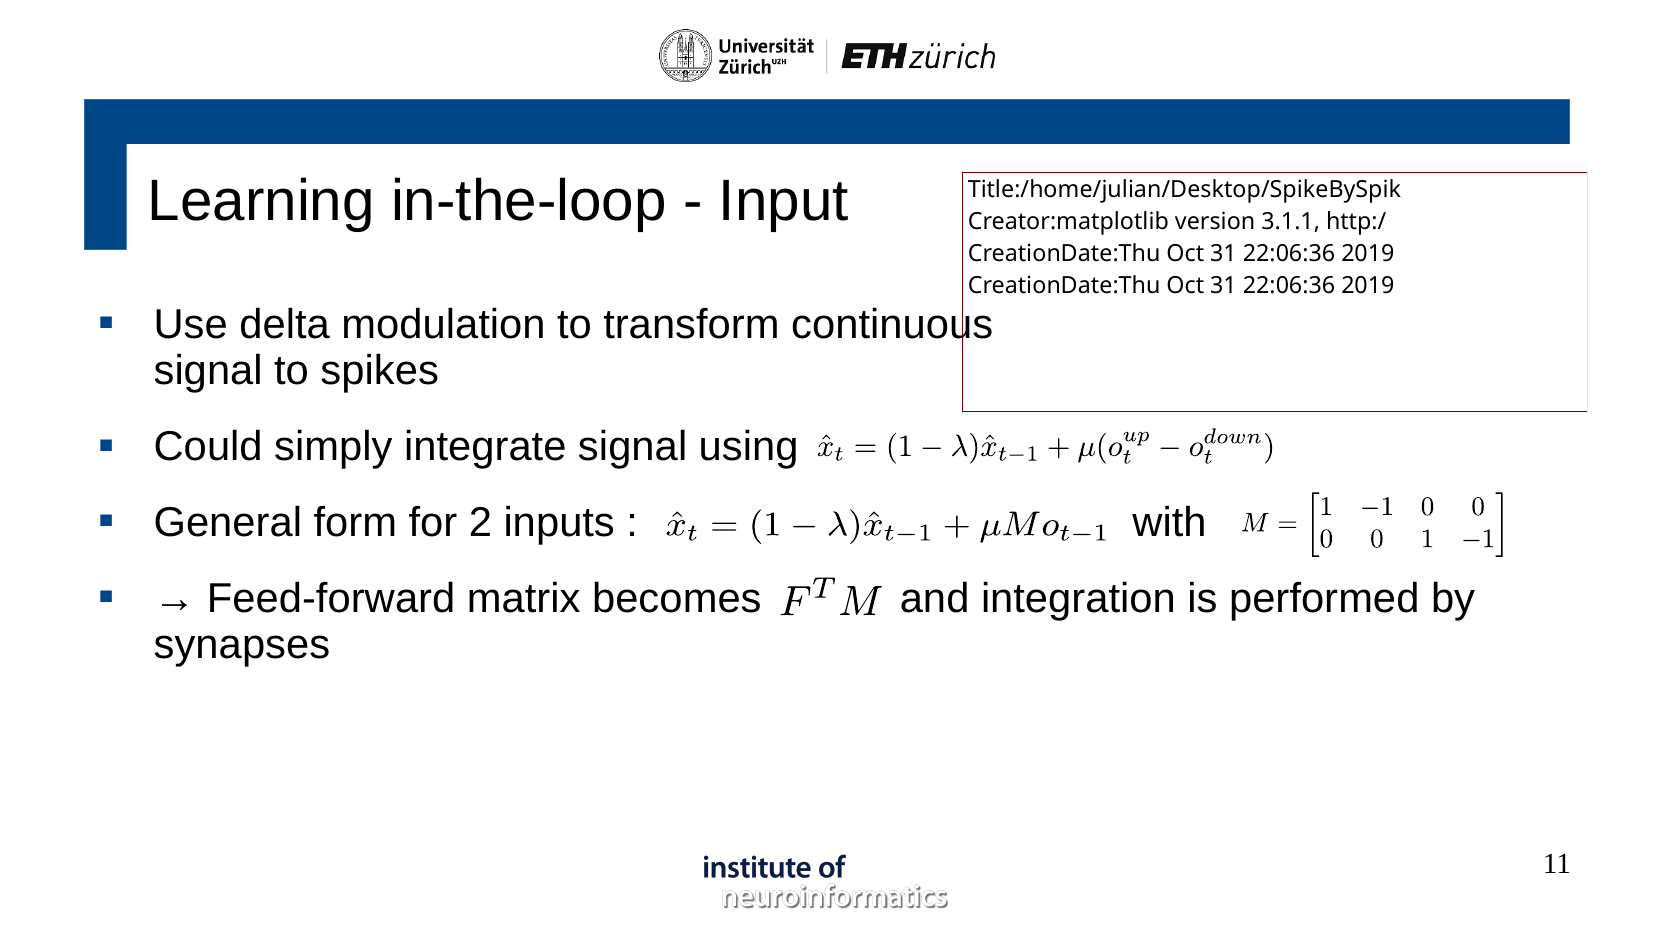

# Learning in-the-loop - Input
Use delta modulation to transform continuous
signal to spikes
Could simply integrate signal using
General form for 2 inputs : with
→ Feed-forward matrix becomes and integration is performed by
synapses
11